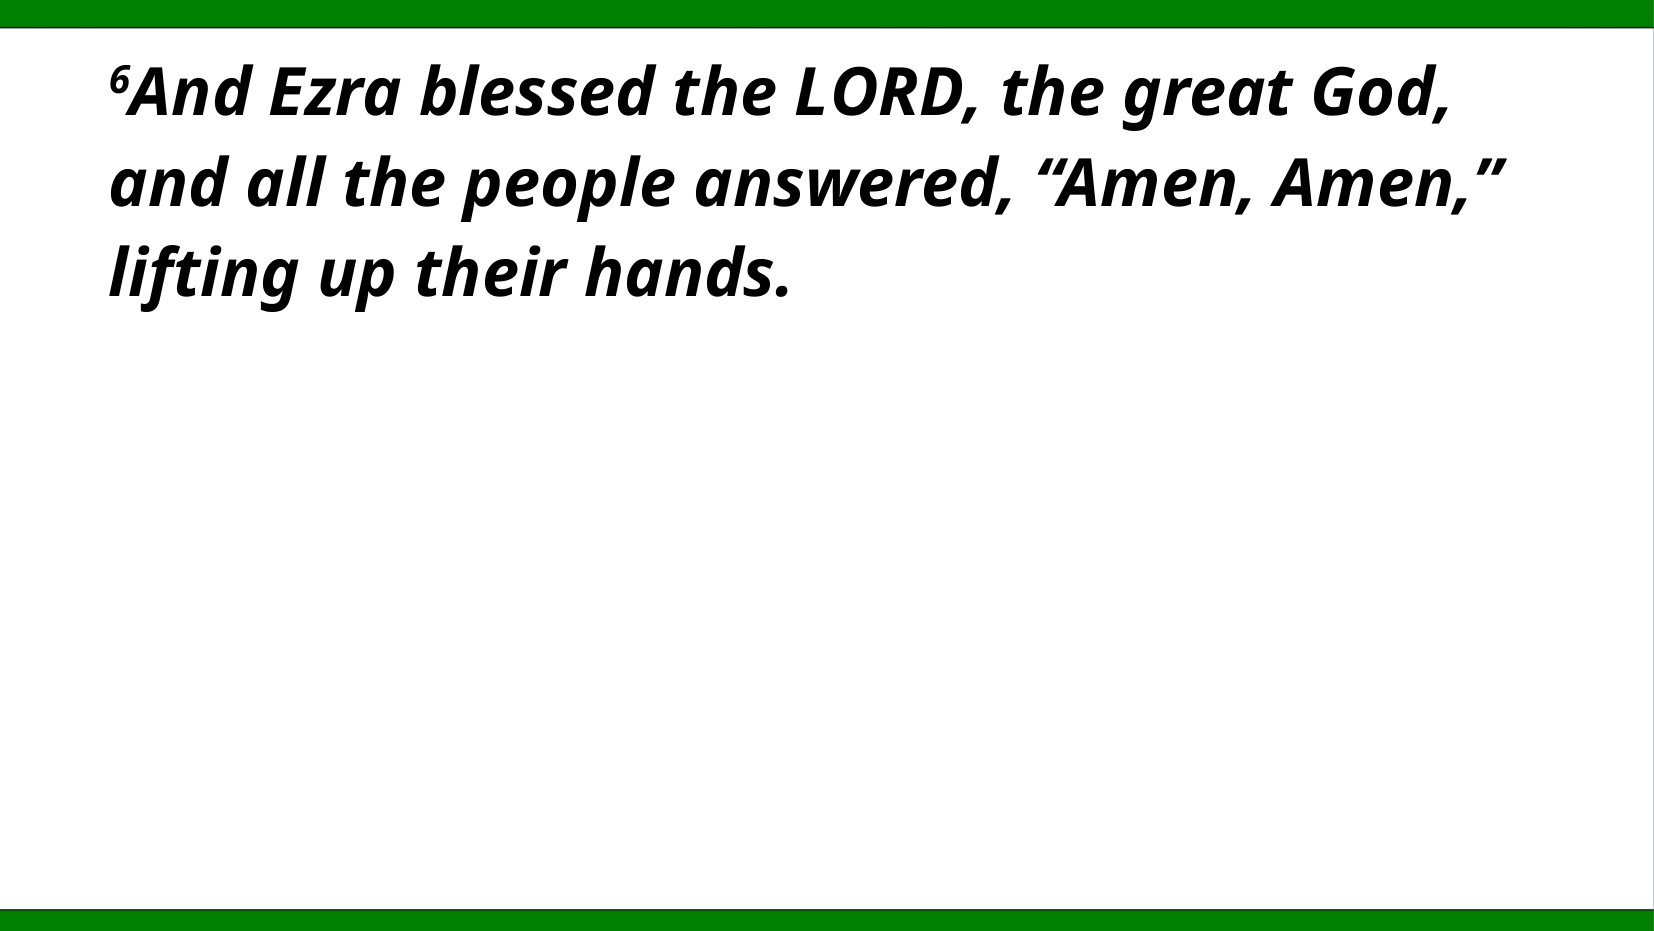

6And Ezra blessed the LORD, the great God, and all the people answered, “Amen, Amen,” lifting up their hands.